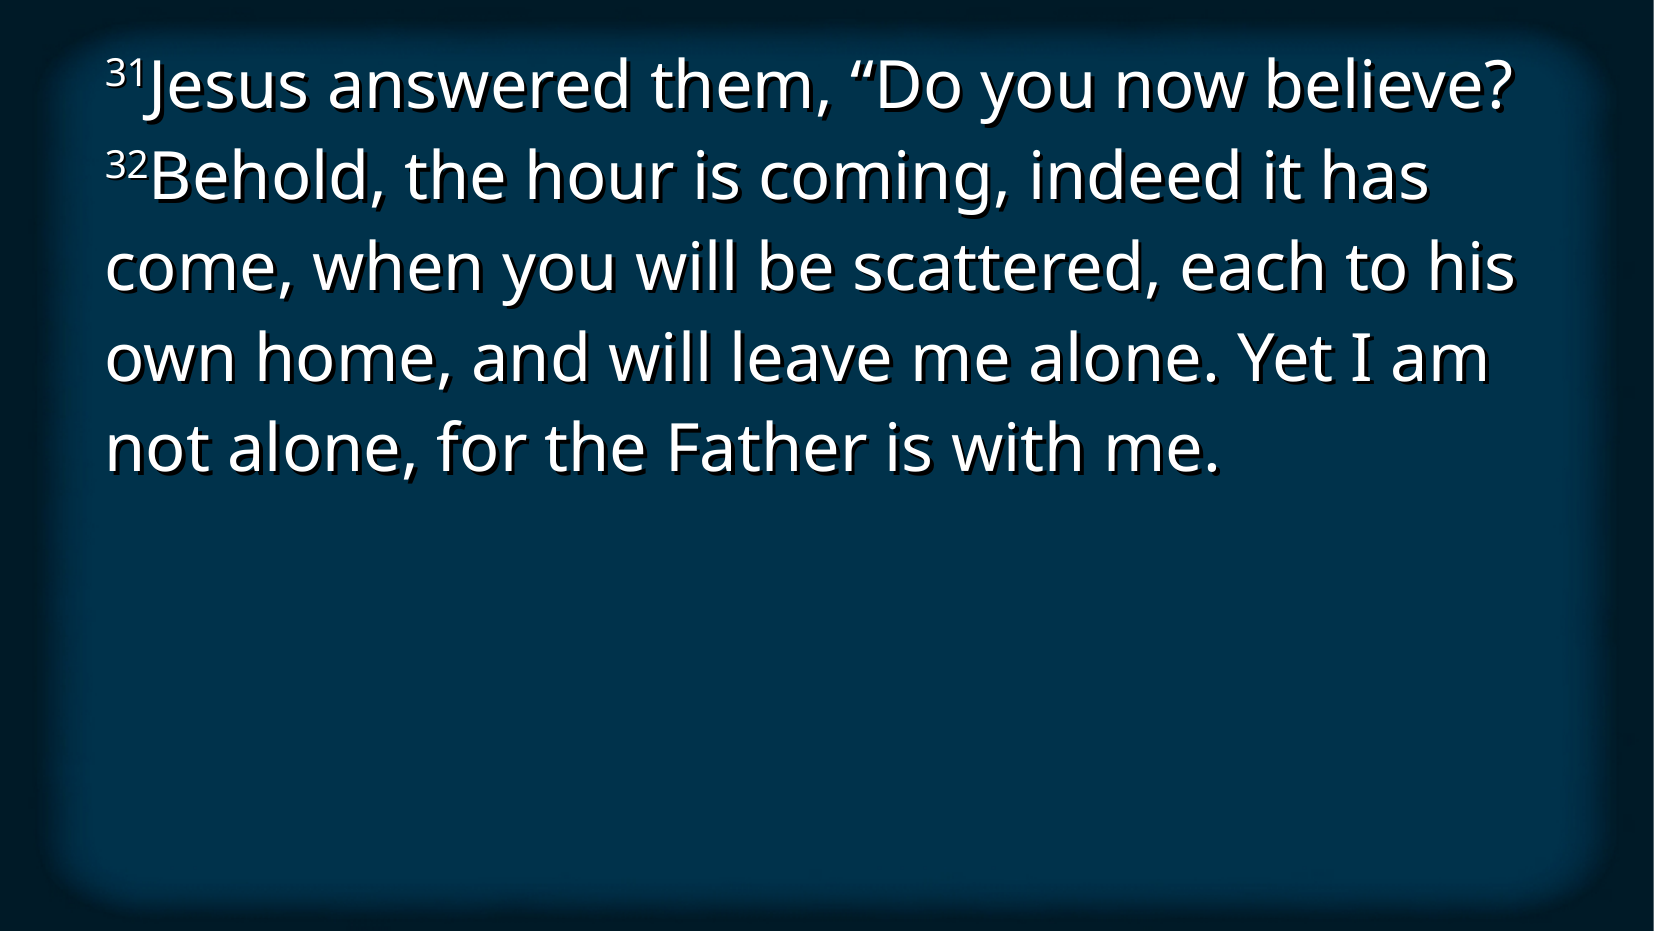

31Jesus answered them, “Do you now believe? 32Behold, the hour is coming, indeed it has come, when you will be scattered, each to his own home, and will leave me alone. Yet I am not alone, for the Father is with me.